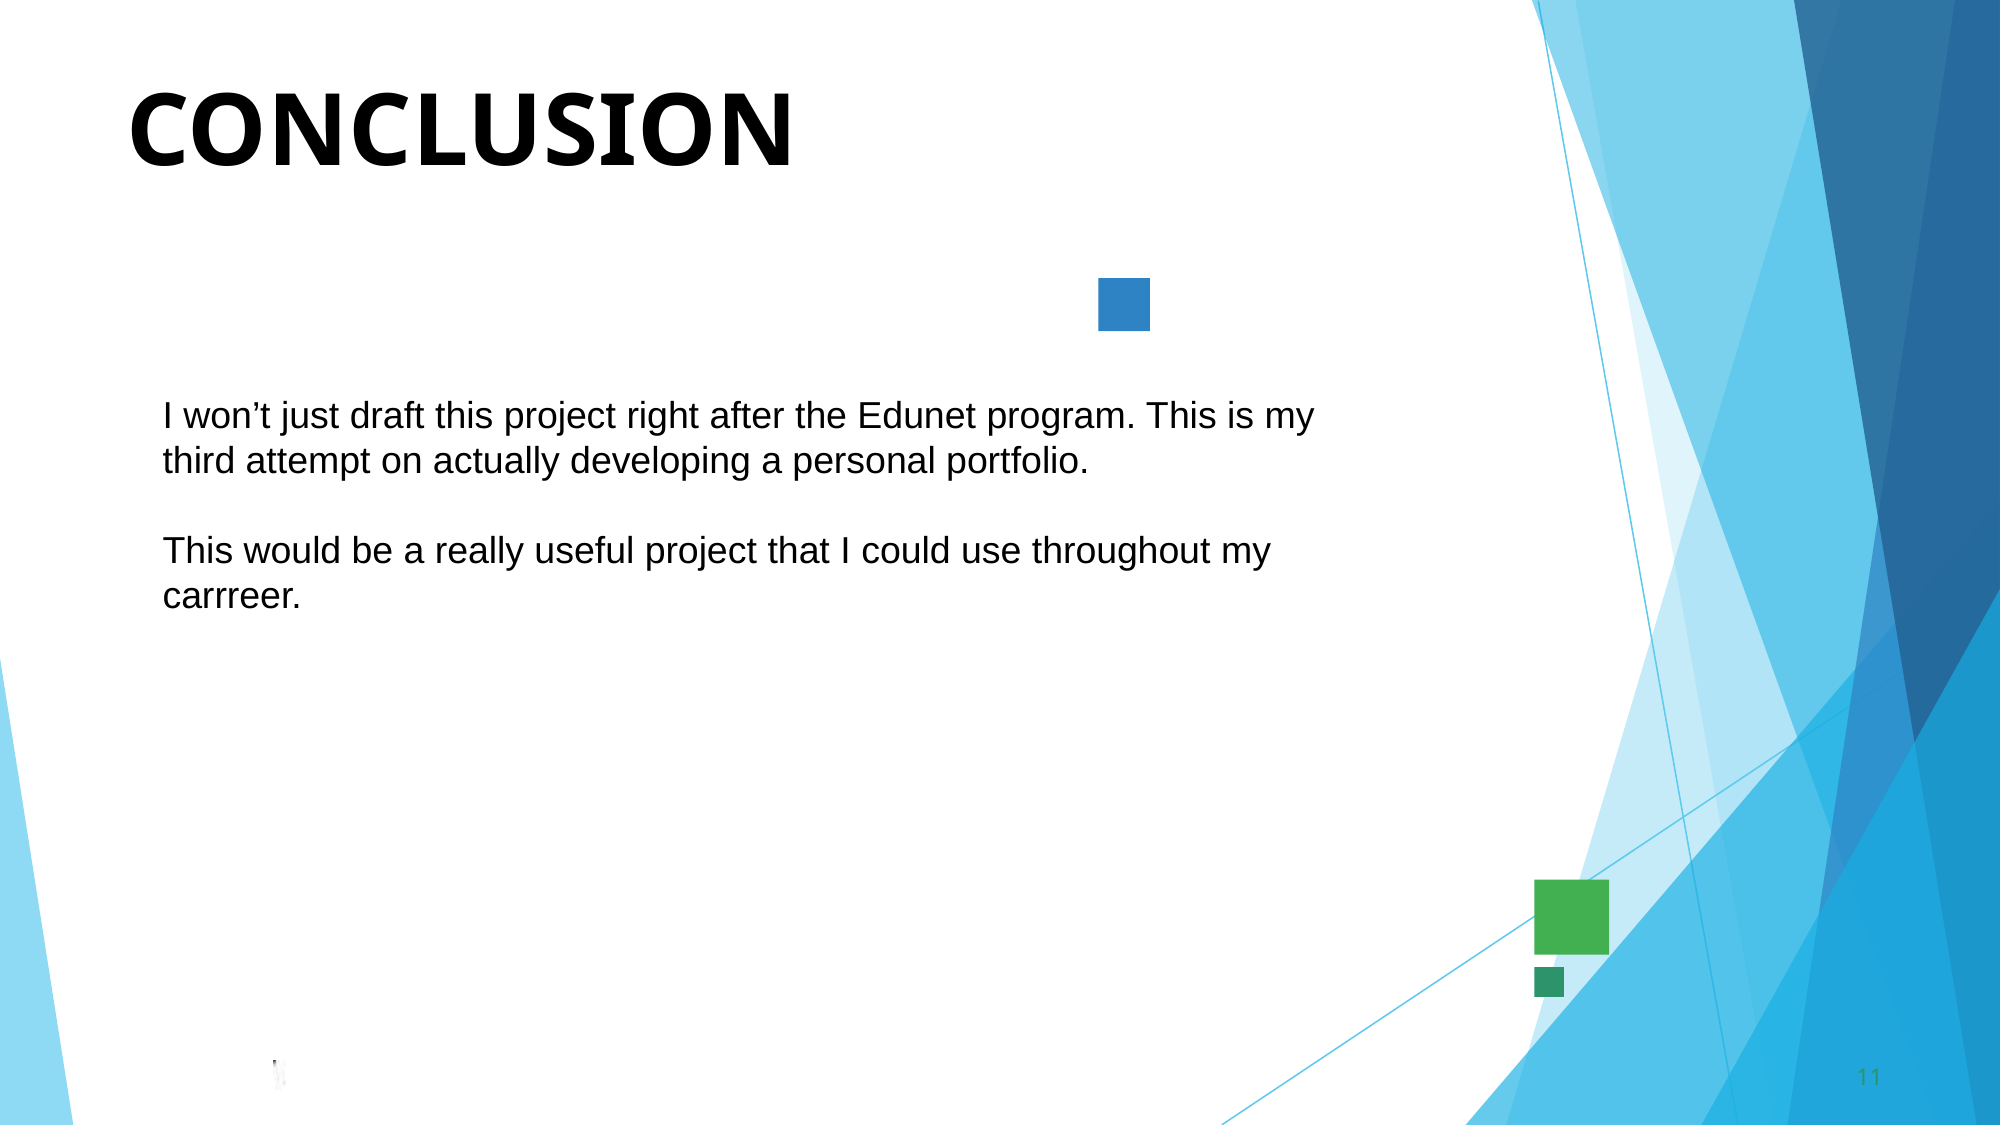

# CONCLUSION
I won’t just draft this project right after the Edunet program. This is my third attempt on actually developing a personal portfolio.
This would be a really useful project that I could use throughout my carrreer.